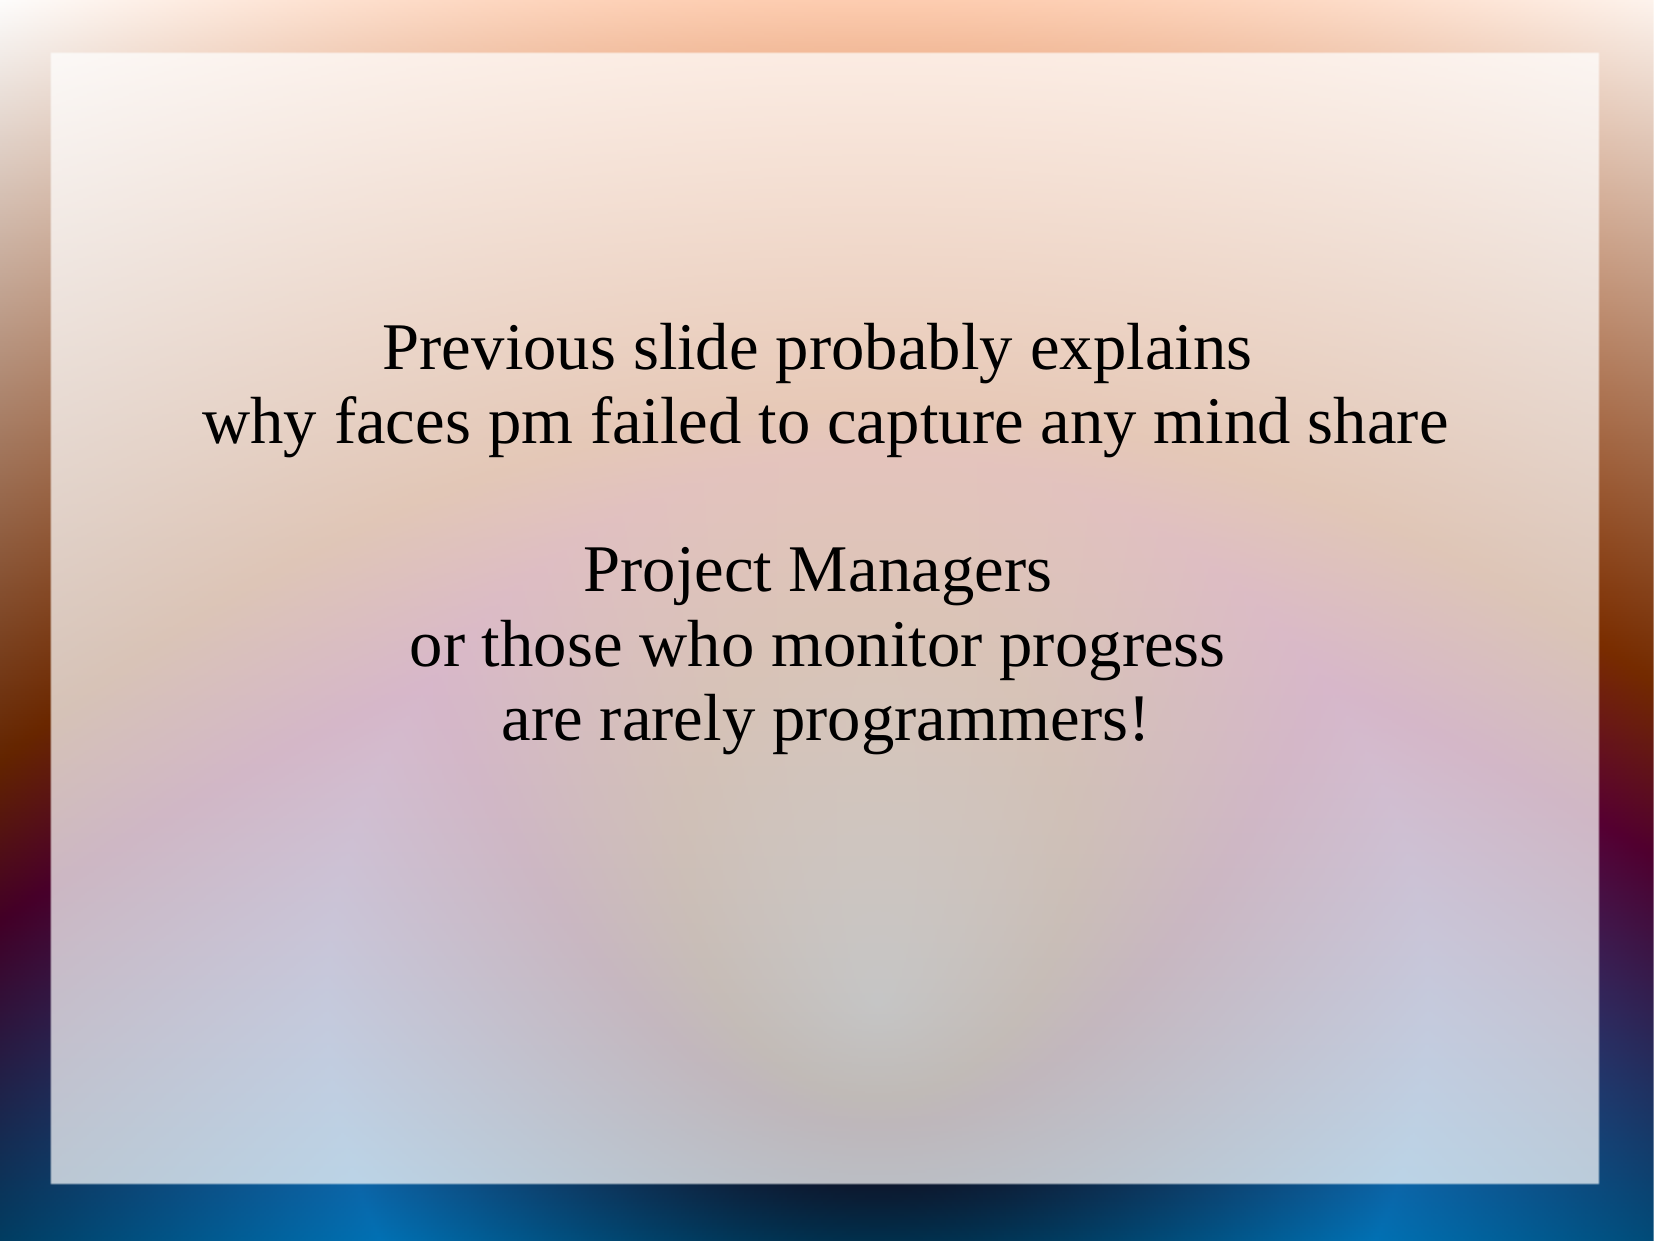

# Previous slide probably explains
why faces pm failed to capture any mind share
Project Managers
or those who monitor progress
are rarely programmers!